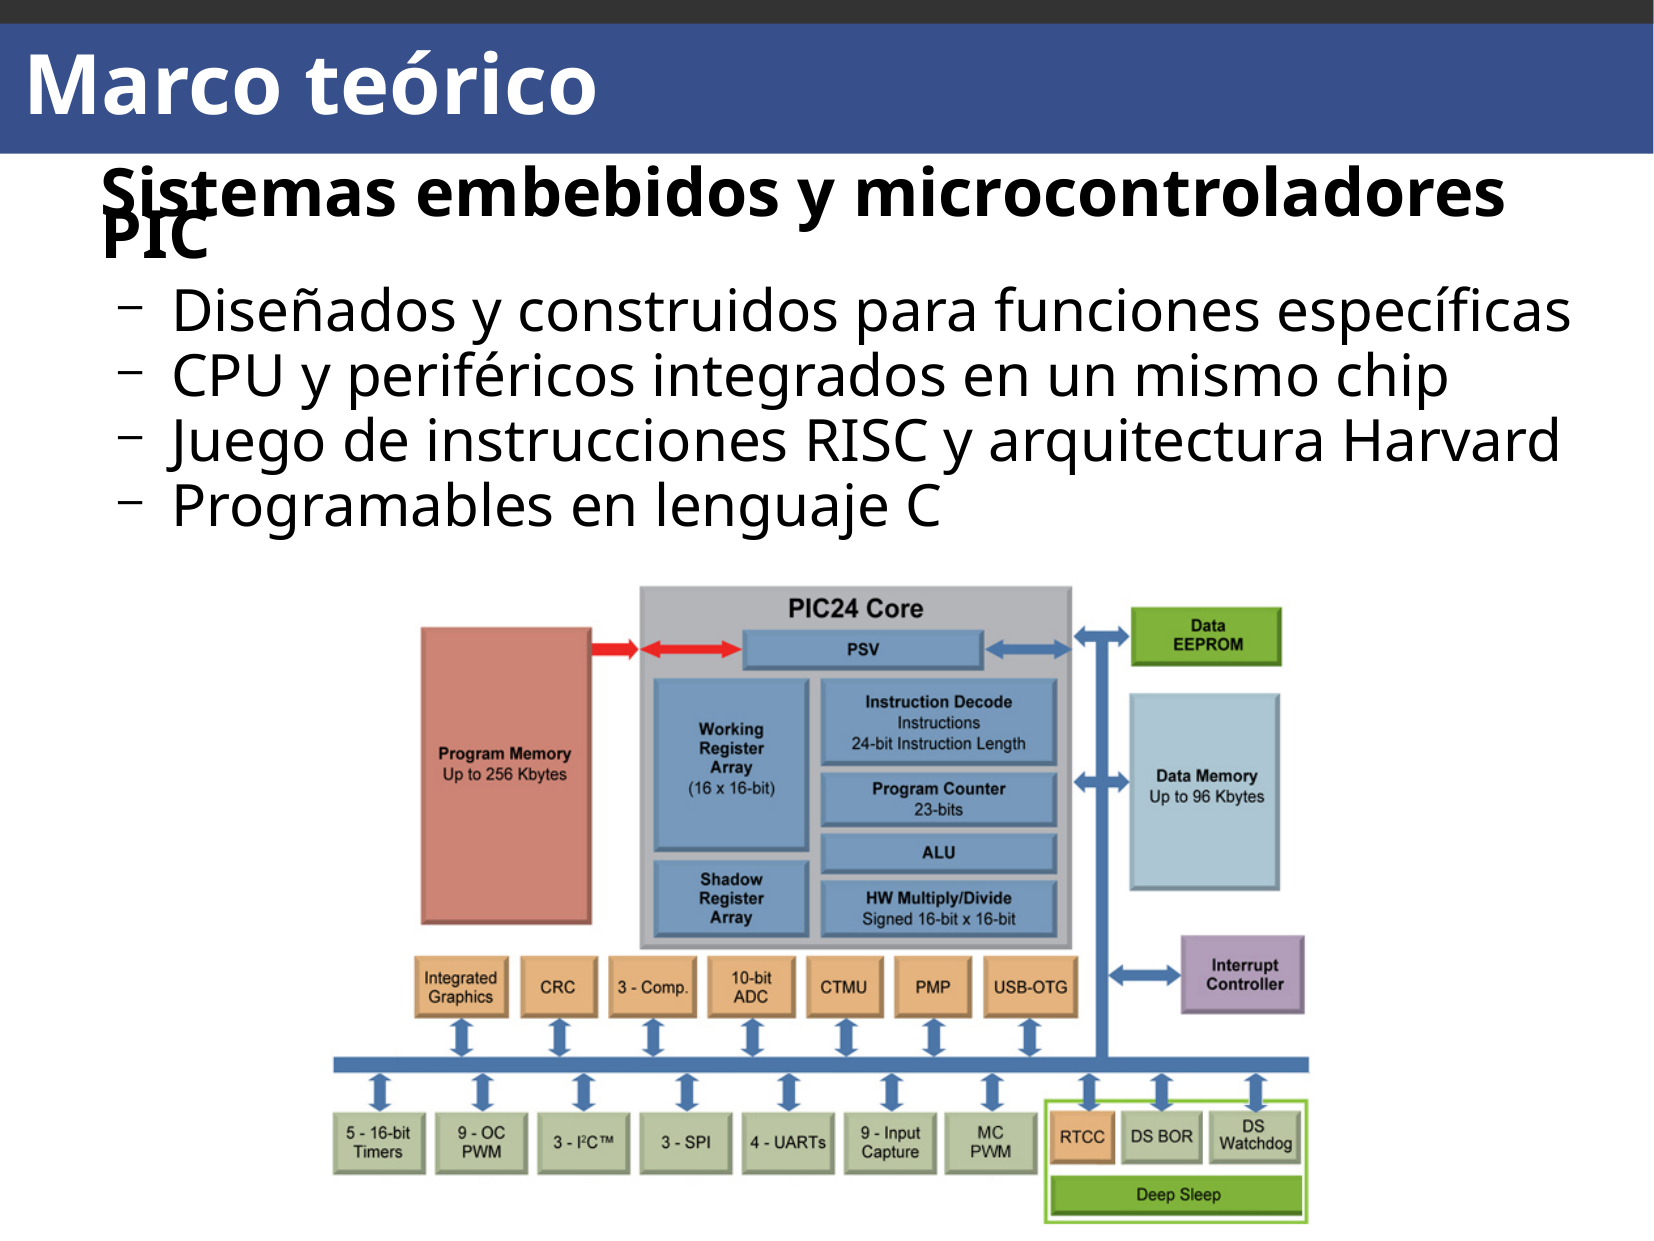

# Marco teórico
Sistemas embebidos y microcontroladores PIC
Diseñados y construidos para funciones específicas
CPU y periféricos integrados en un mismo chip
Juego de instrucciones RISC y arquitectura Harvard
Programables en lenguaje C